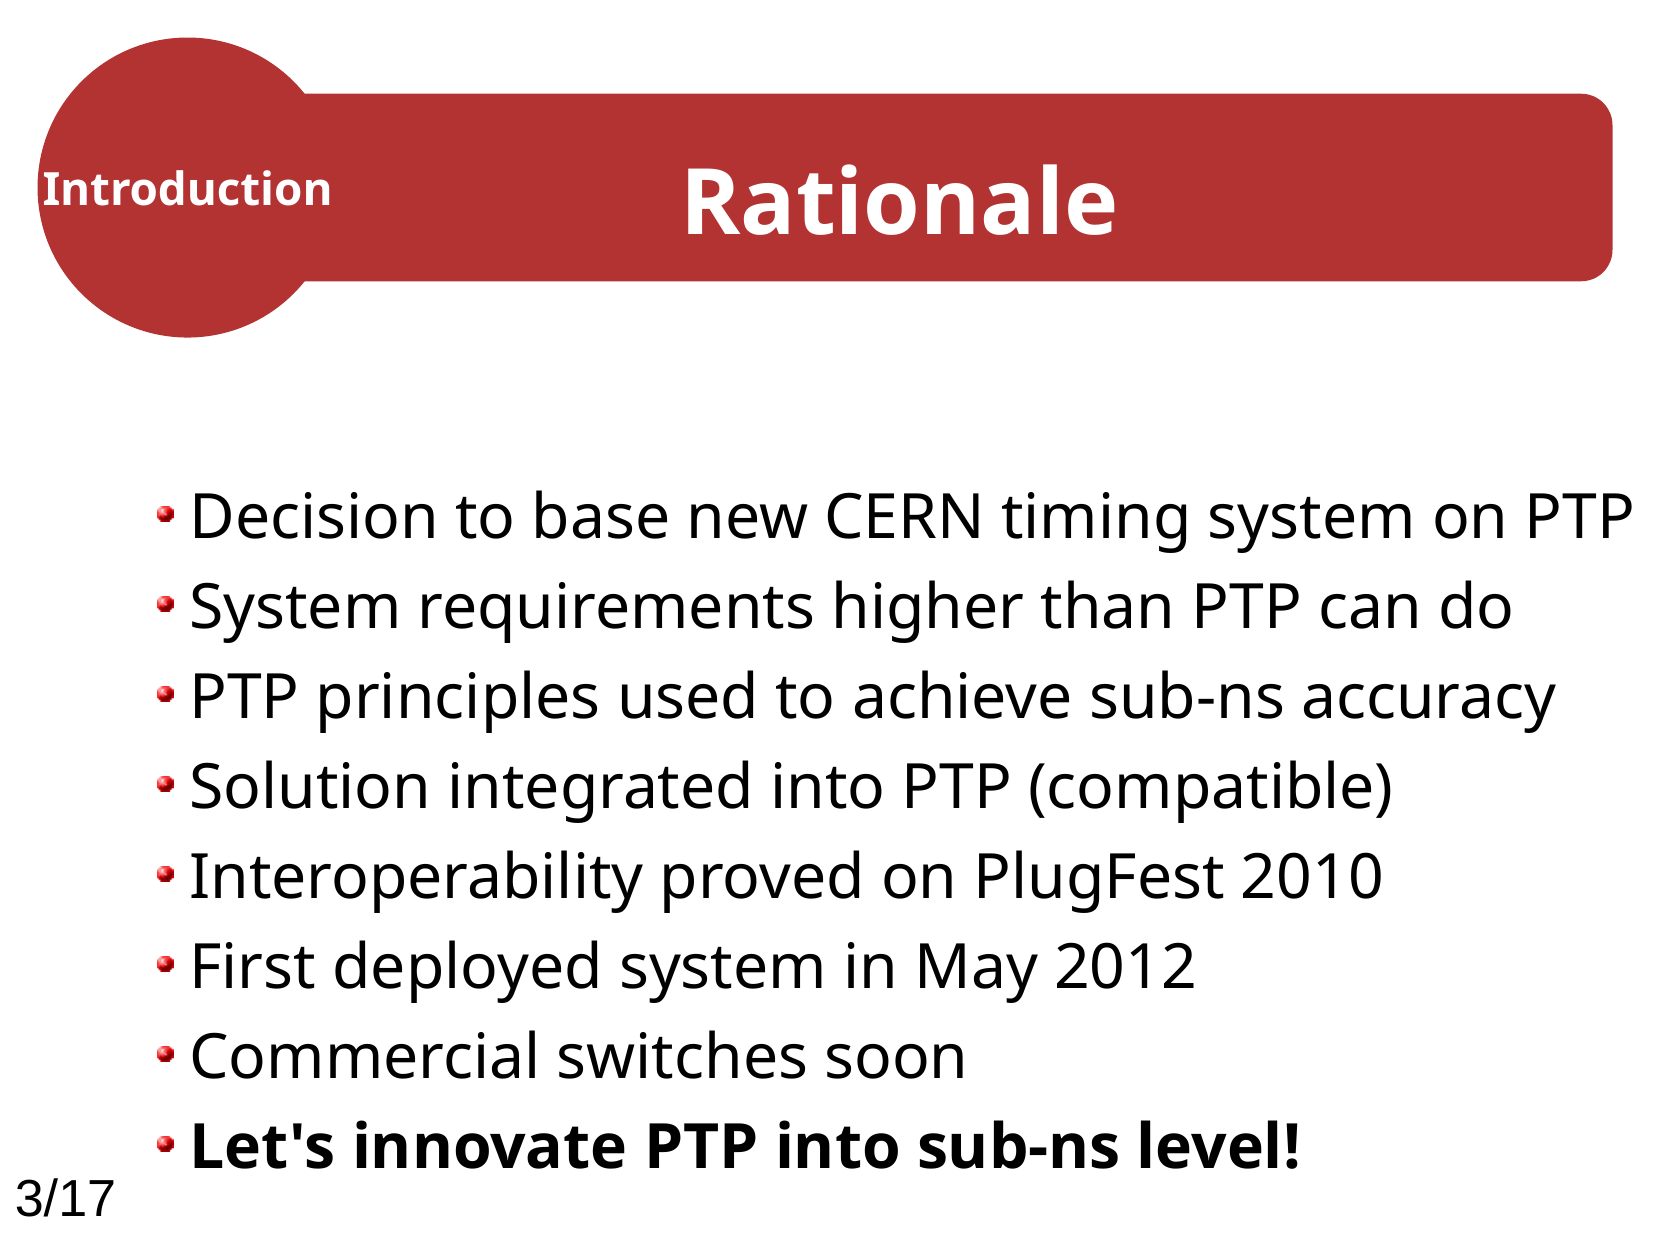

Introduction
Rationale
 Decision to base new CERN timing system on PTP
 System requirements higher than PTP can do
 PTP principles used to achieve sub-ns accuracy
 Solution integrated into PTP (compatible)
 Interoperability proved on PlugFest 2010
 First deployed system in May 2012
 Commercial switches soon
 Let's innovate PTP into sub-ns level!
3/17